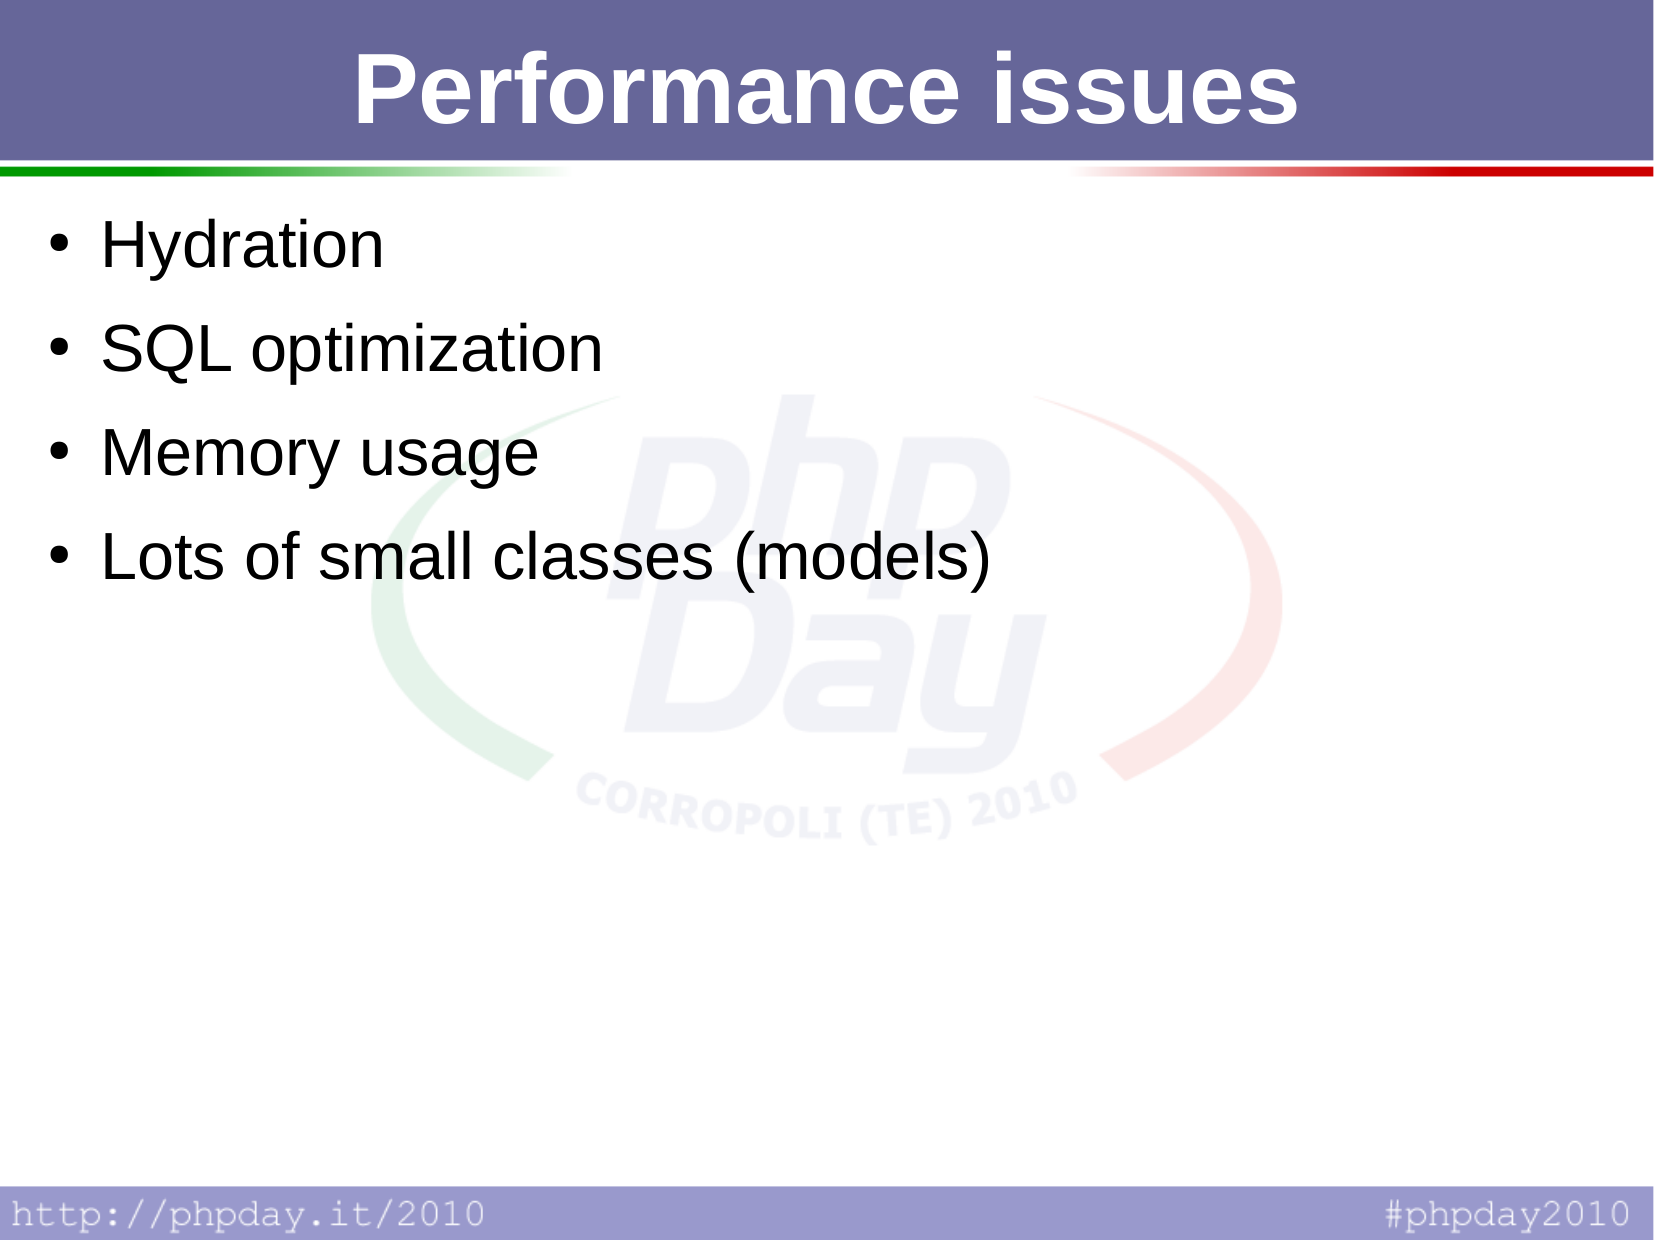

# Performance issues
Hydration
SQL optimization
Memory usage
Lots of small classes (models)